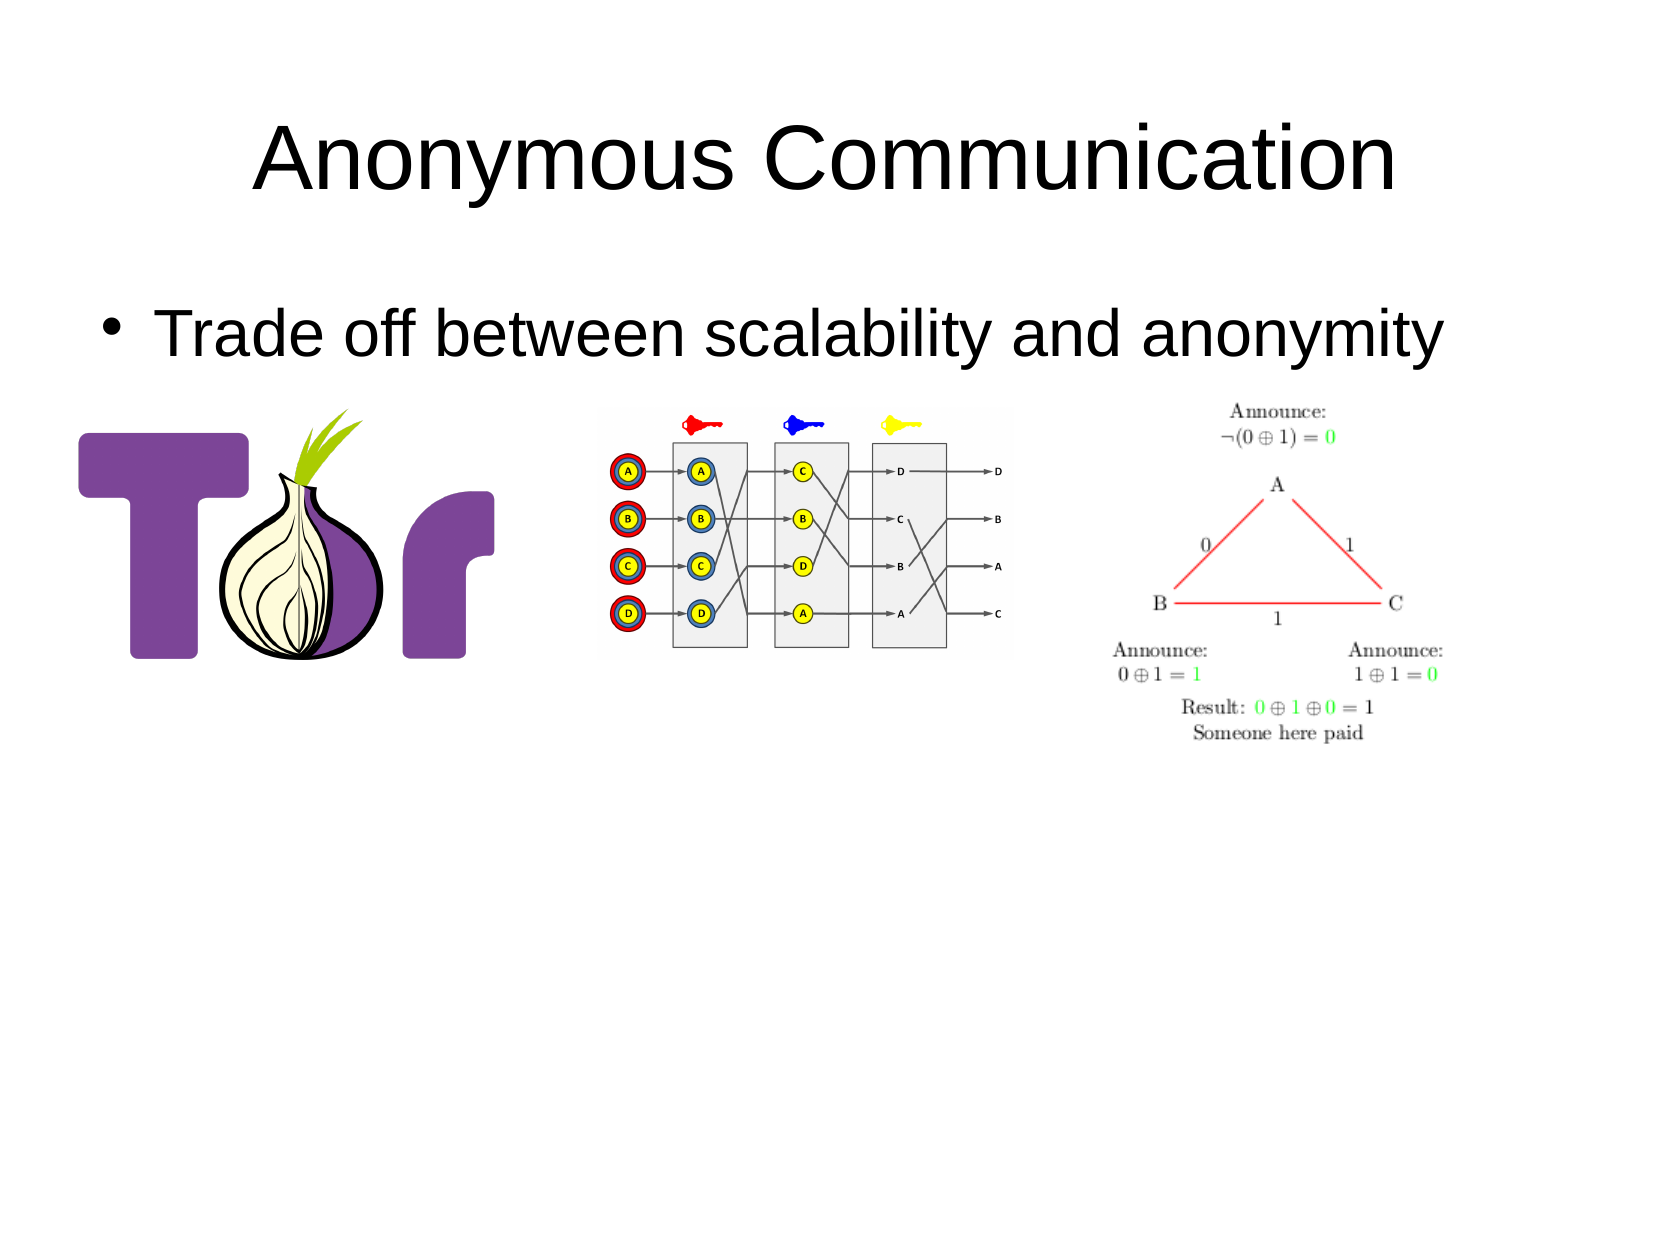

Anonymous Communication
Trade off between scalability and anonymity